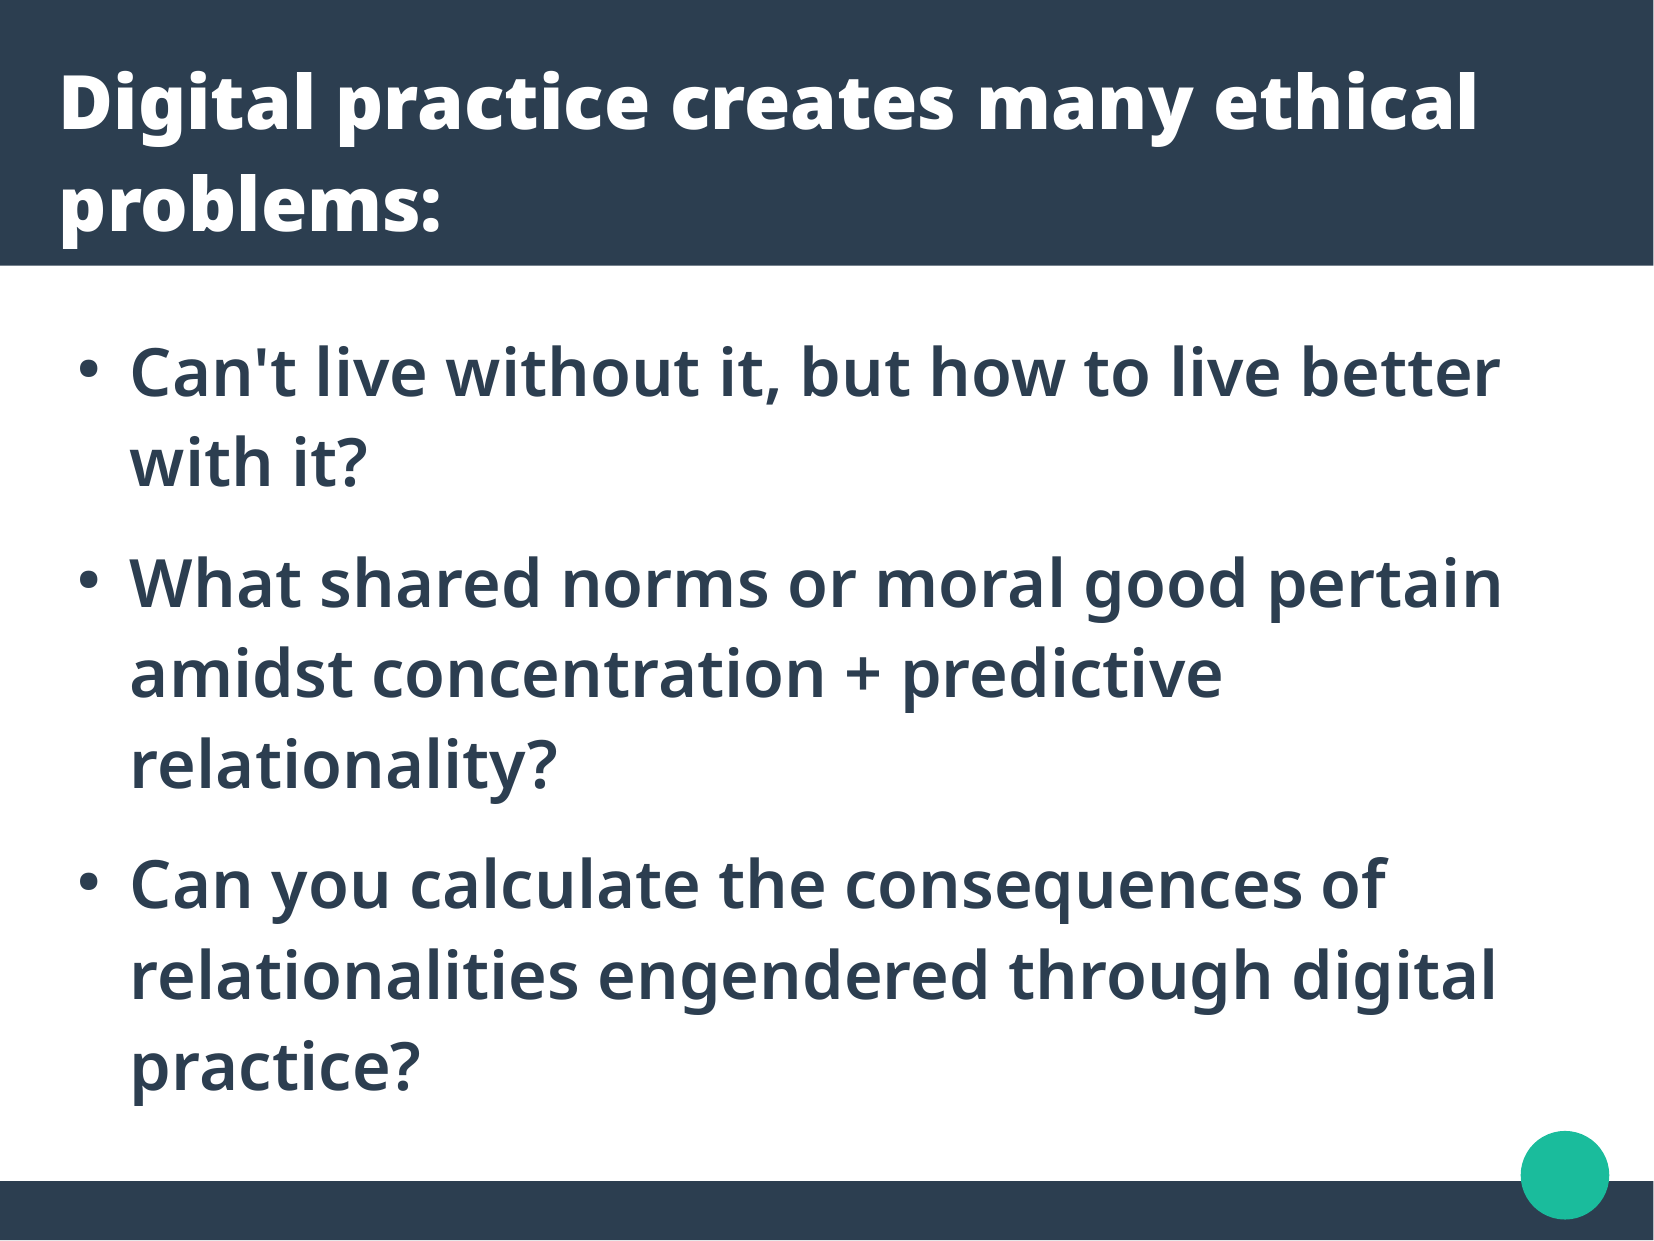

# Digital practice creates many ethical problems:
Can't live without it, but how to live better with it?
What shared norms or moral good pertain amidst concentration + predictive relationality?
Can you calculate the consequences of relationalities engendered through digital practice?